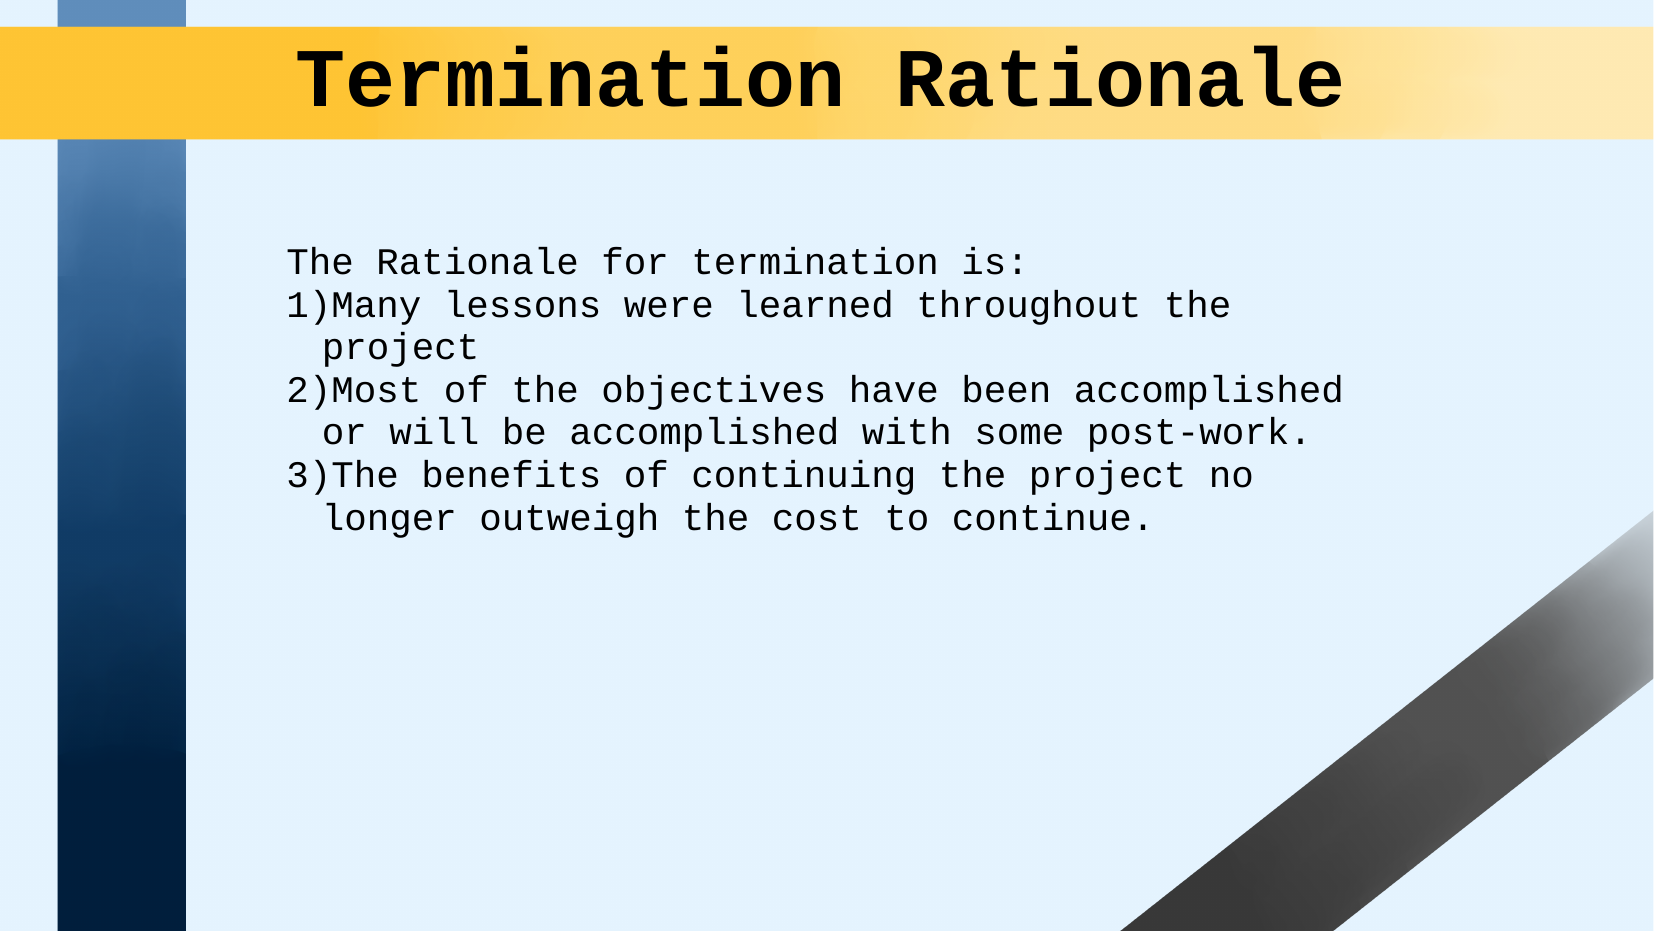

Termination Rationale
The Rationale for termination is:
Many lessons were learned throughout the project
Most of the objectives have been accomplished or will be accomplished with some post-work.
The benefits of continuing the project no longer outweigh the cost to continue.